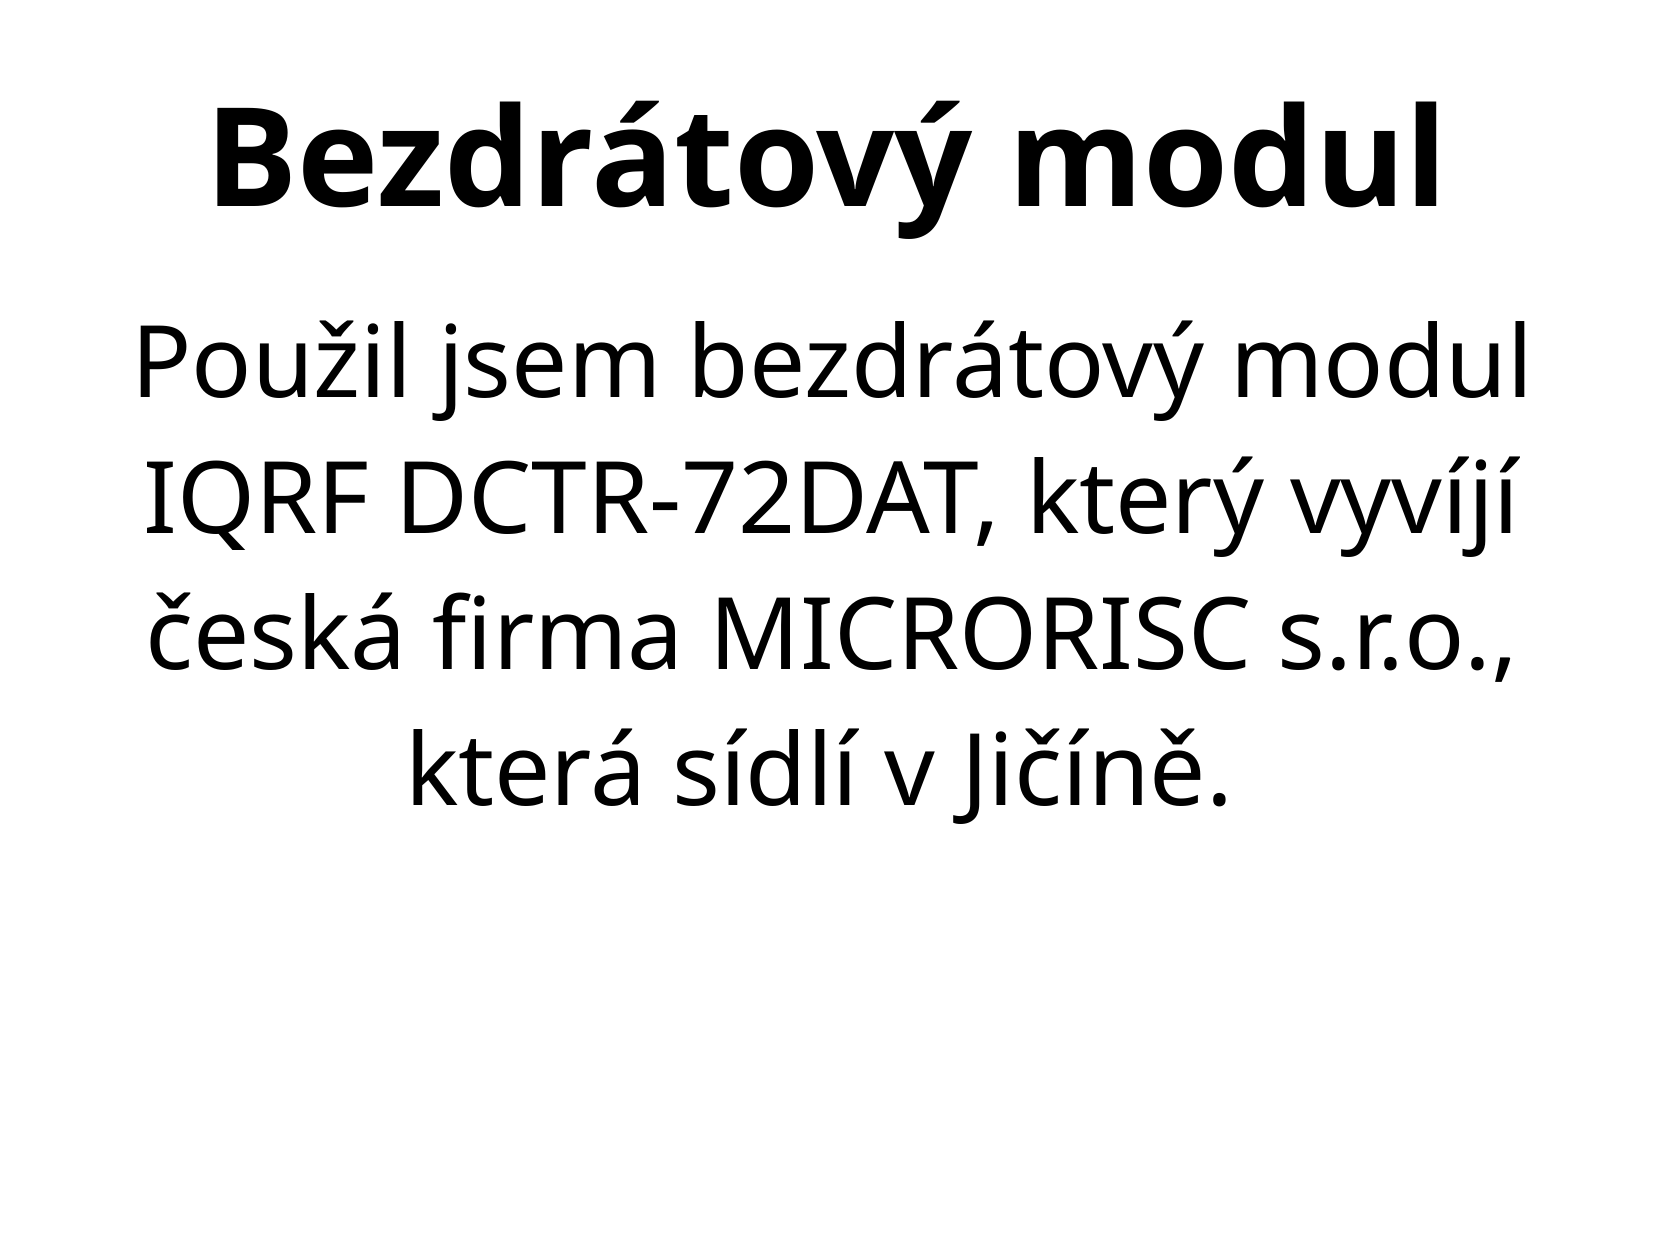

# Bezdrátový modul
Použil jsem bezdrátový modul IQRF DCTR-72DAT, který vyvíjí česká firma MICRORISC s.r.o.,
která sídlí v Jičíně.